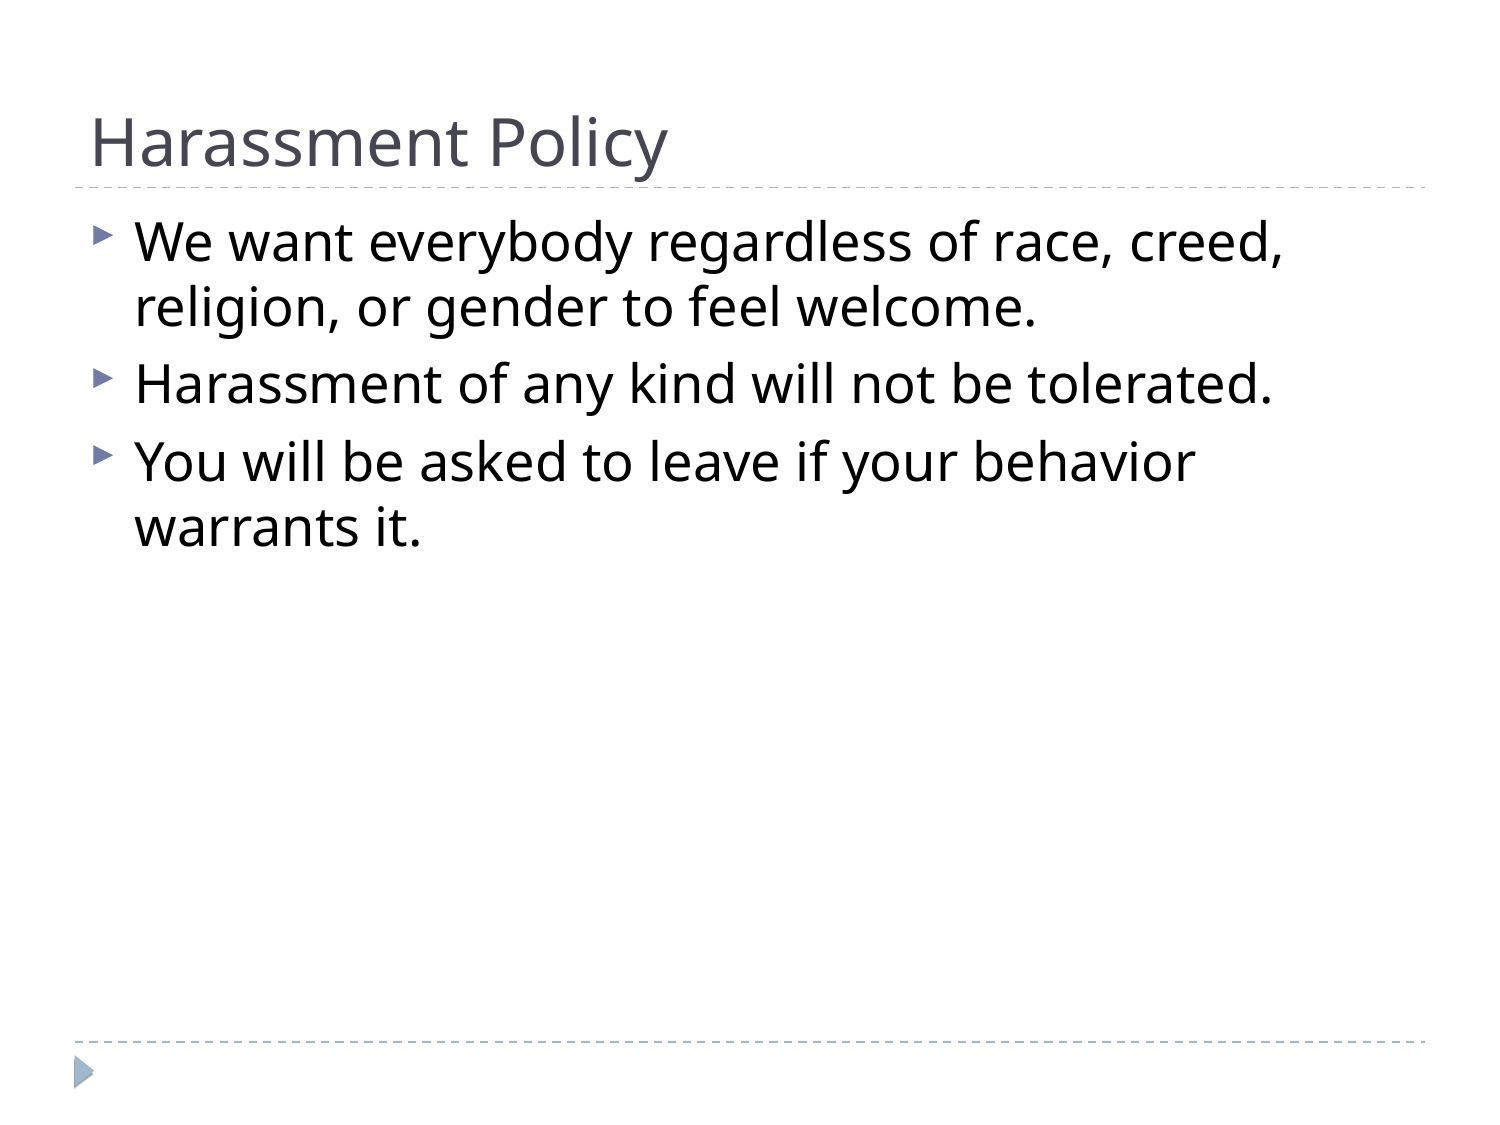

# Harassment Policy
We want everybody regardless of race, creed, religion, or gender to feel welcome.
Harassment of any kind will not be tolerated.
You will be asked to leave if your behavior warrants it.